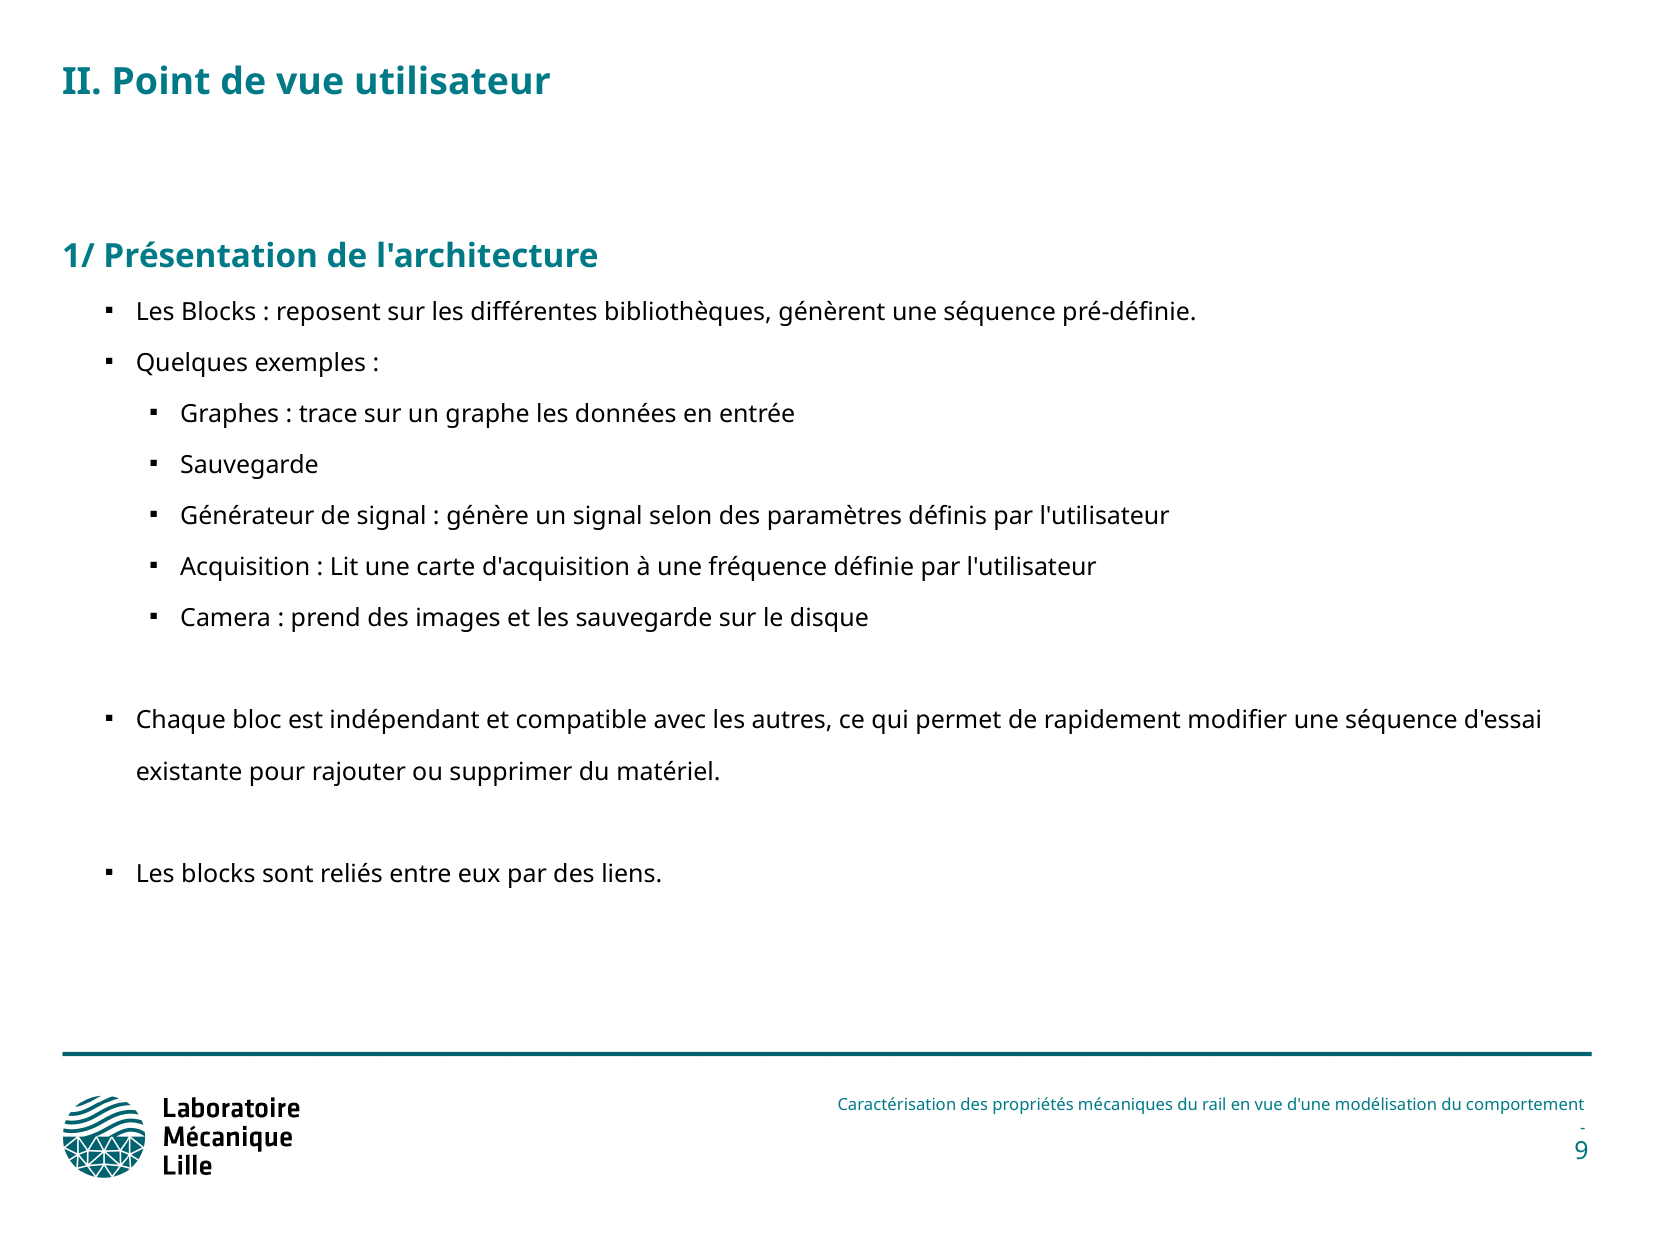

II. Point de vue utilisateur
1/ Présentation de l'architecture
Les Blocks : reposent sur les différentes bibliothèques, génèrent une séquence pré-définie.
Quelques exemples :
Graphes : trace sur un graphe les données en entrée
Sauvegarde
Générateur de signal : génère un signal selon des paramètres définis par l'utilisateur
Acquisition : Lit une carte d'acquisition à une fréquence définie par l'utilisateur
Camera : prend des images et les sauvegarde sur le disque
Chaque bloc est indépendant et compatible avec les autres, ce qui permet de rapidement modifier une séquence d'essai existante pour rajouter ou supprimer du matériel.
Les blocks sont reliés entre eux par des liens.
9